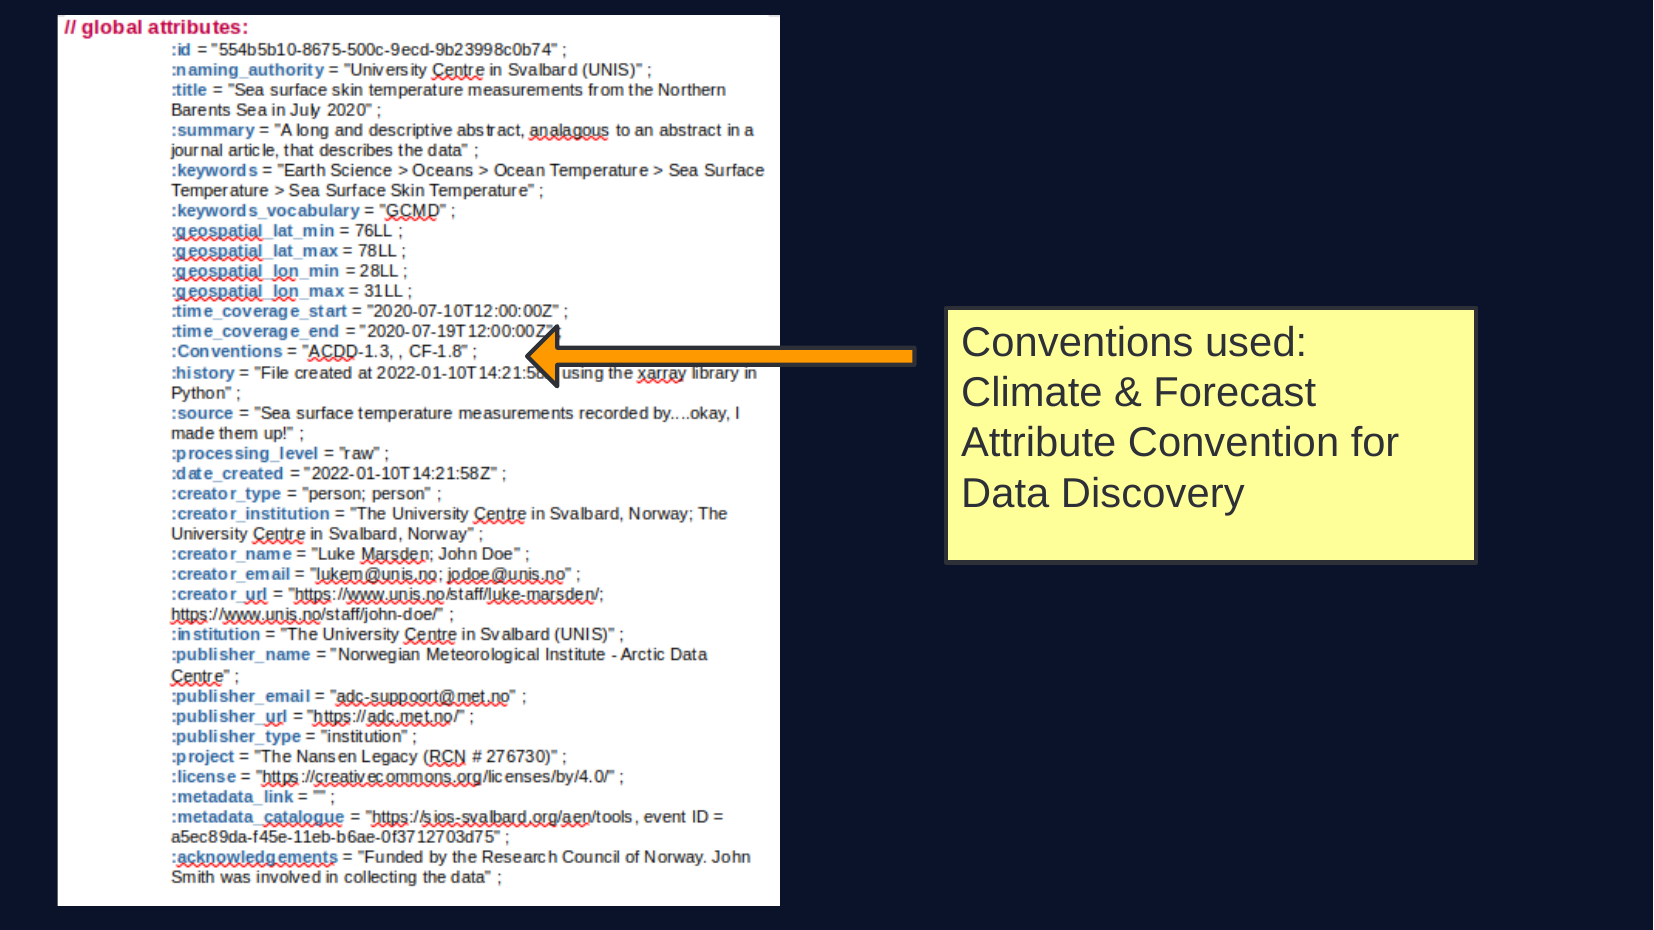

Conventions used:
Climate & Forecast
Attribute Convention for Data Discovery